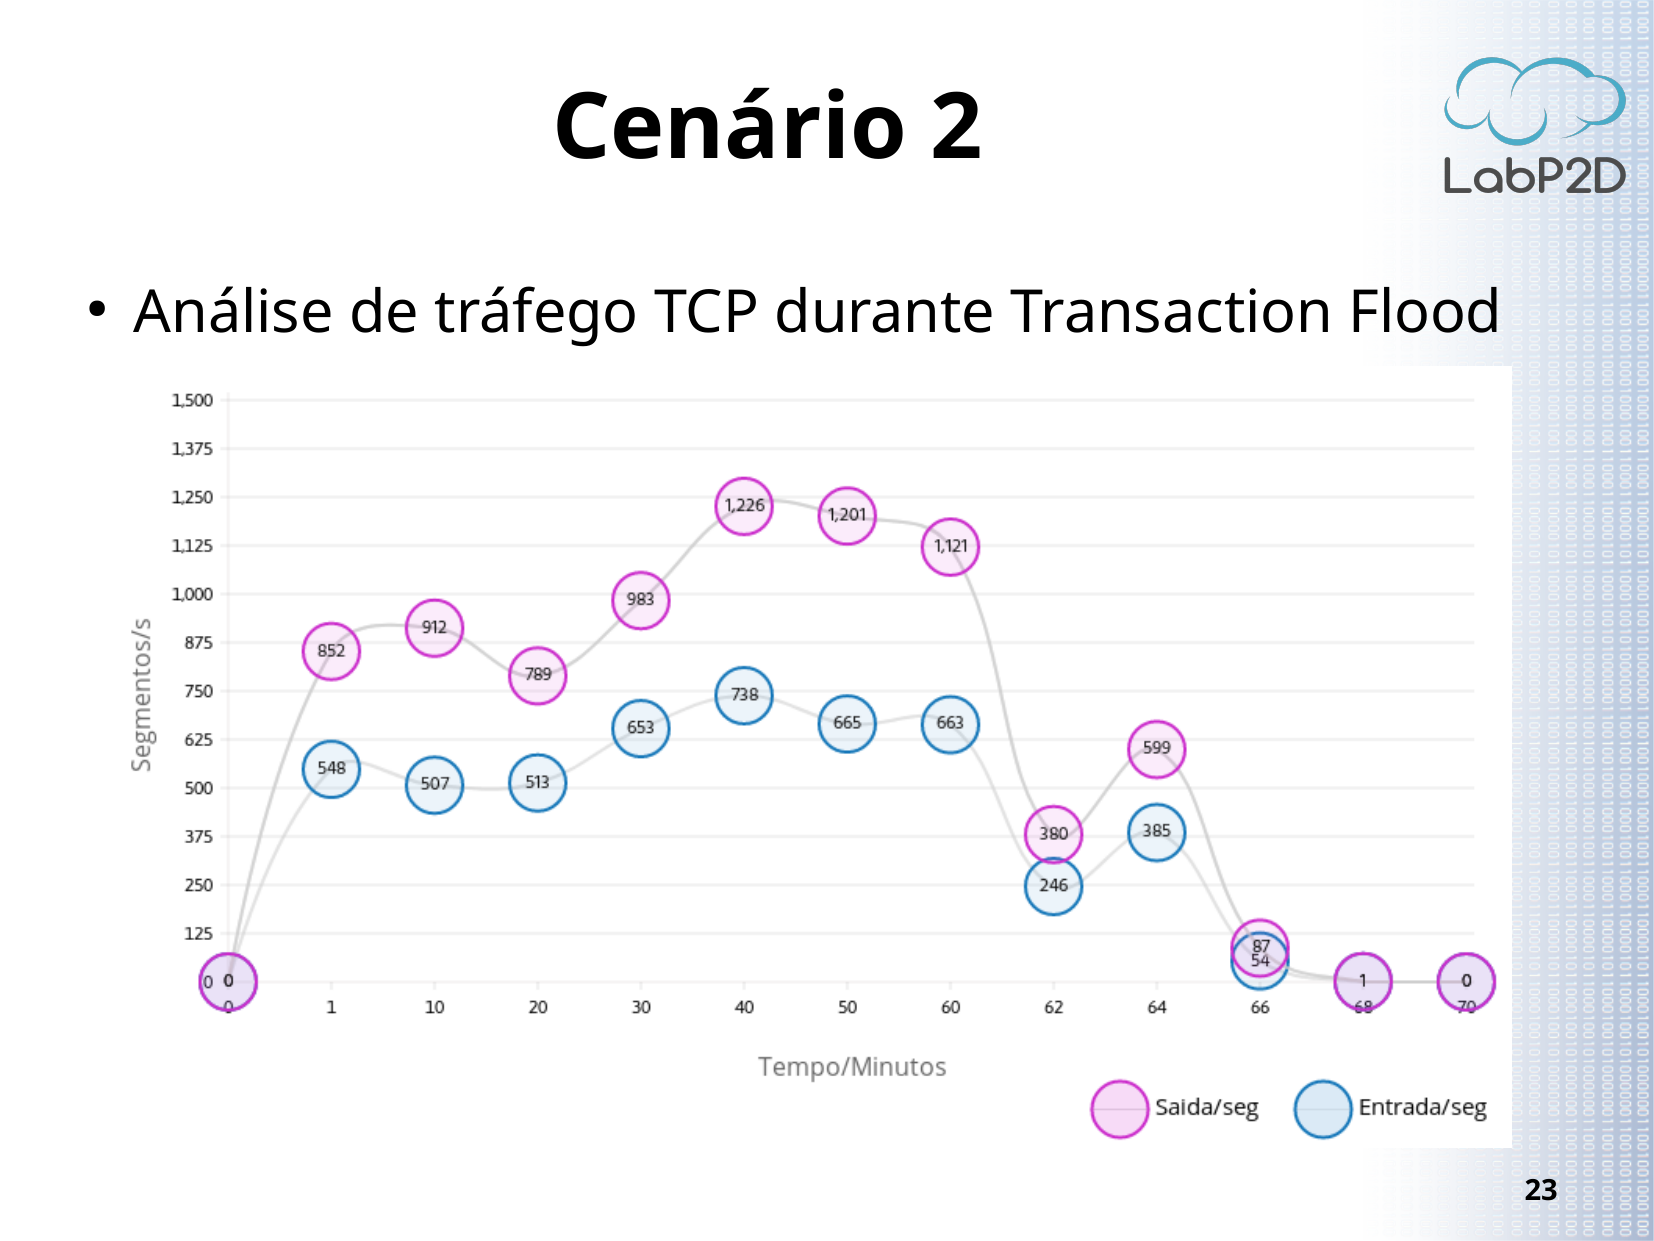

# Cenário 2
Análise de tráfego TCP durante Transaction Flood
23